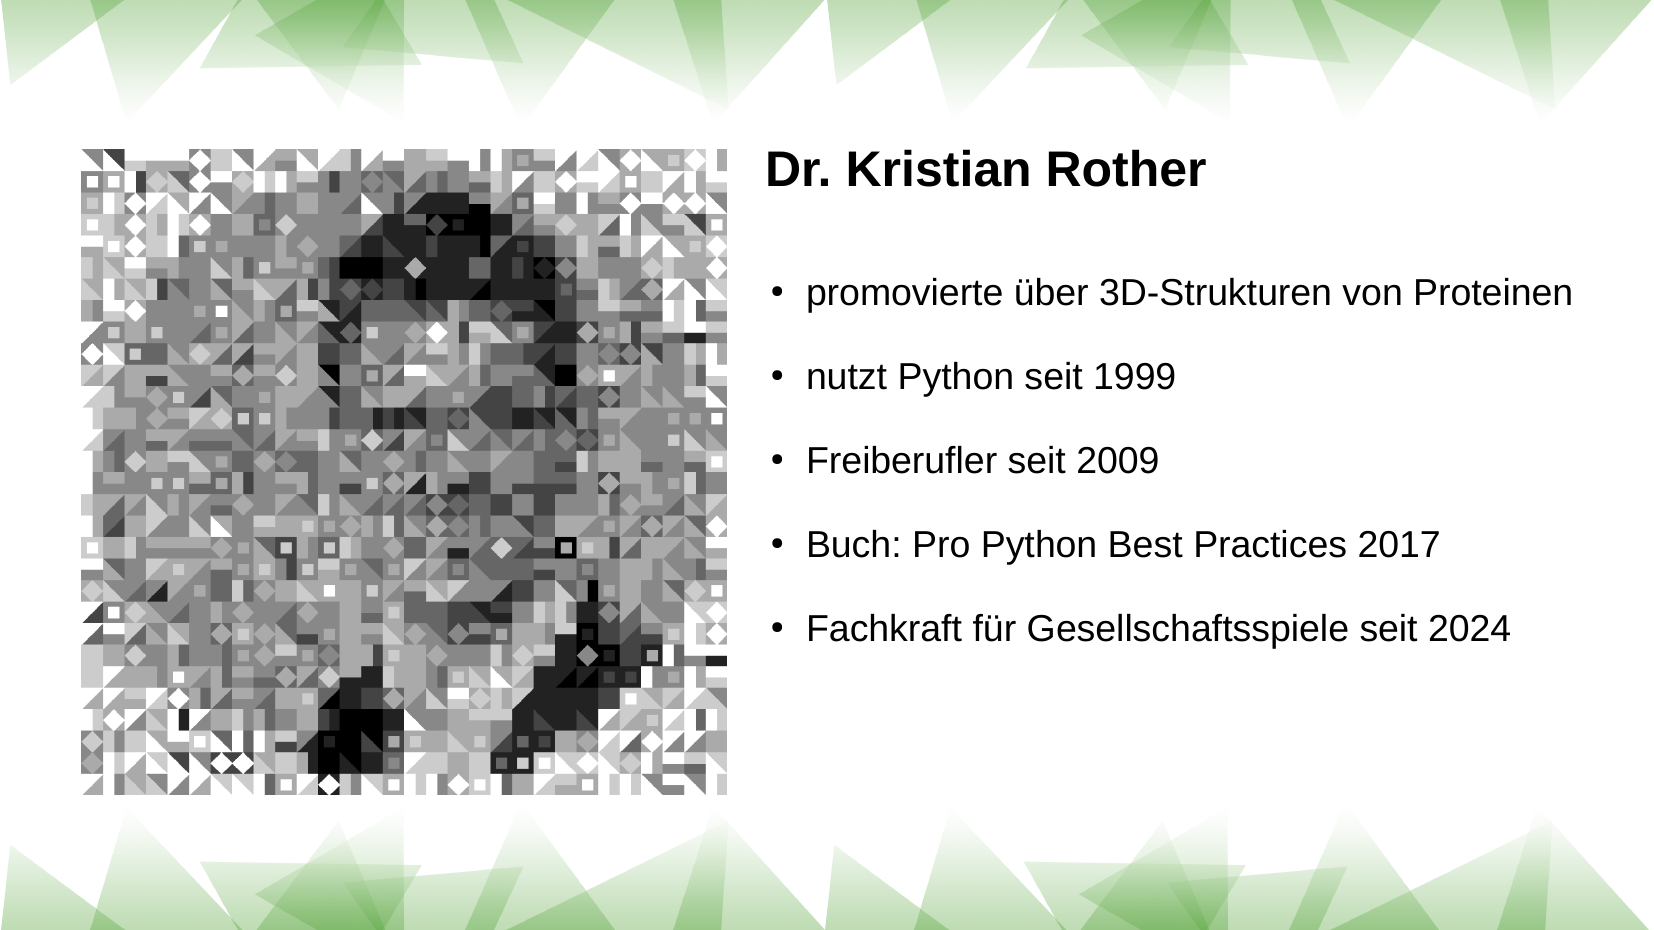

# Dr. Kristian Rother
promovierte über 3D-Strukturen von Proteinen
nutzt Python seit 1999
Freiberufler seit 2009
Buch: Pro Python Best Practices 2017
Fachkraft für Gesellschaftsspiele seit 2024